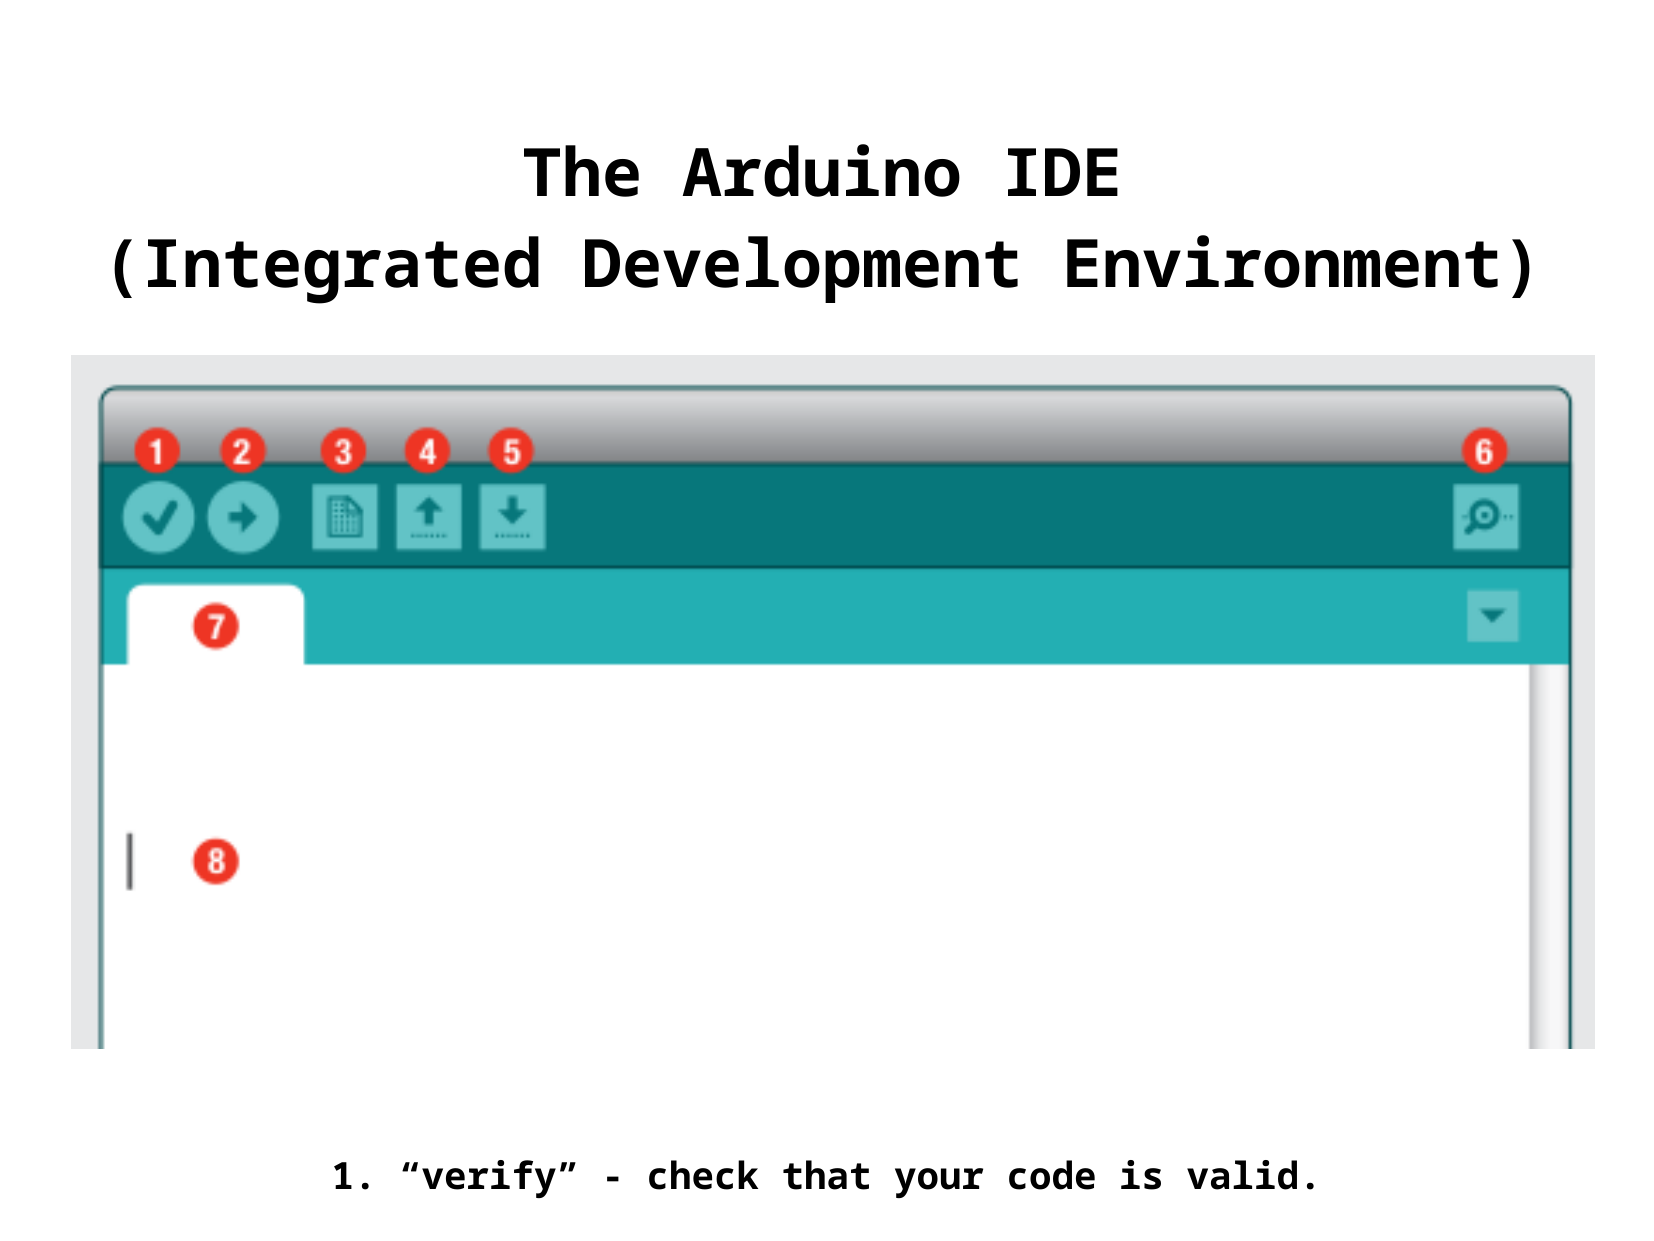

The Arduino IDE
(Integrated Development Environment)
1. “verify” - check that your code is valid.